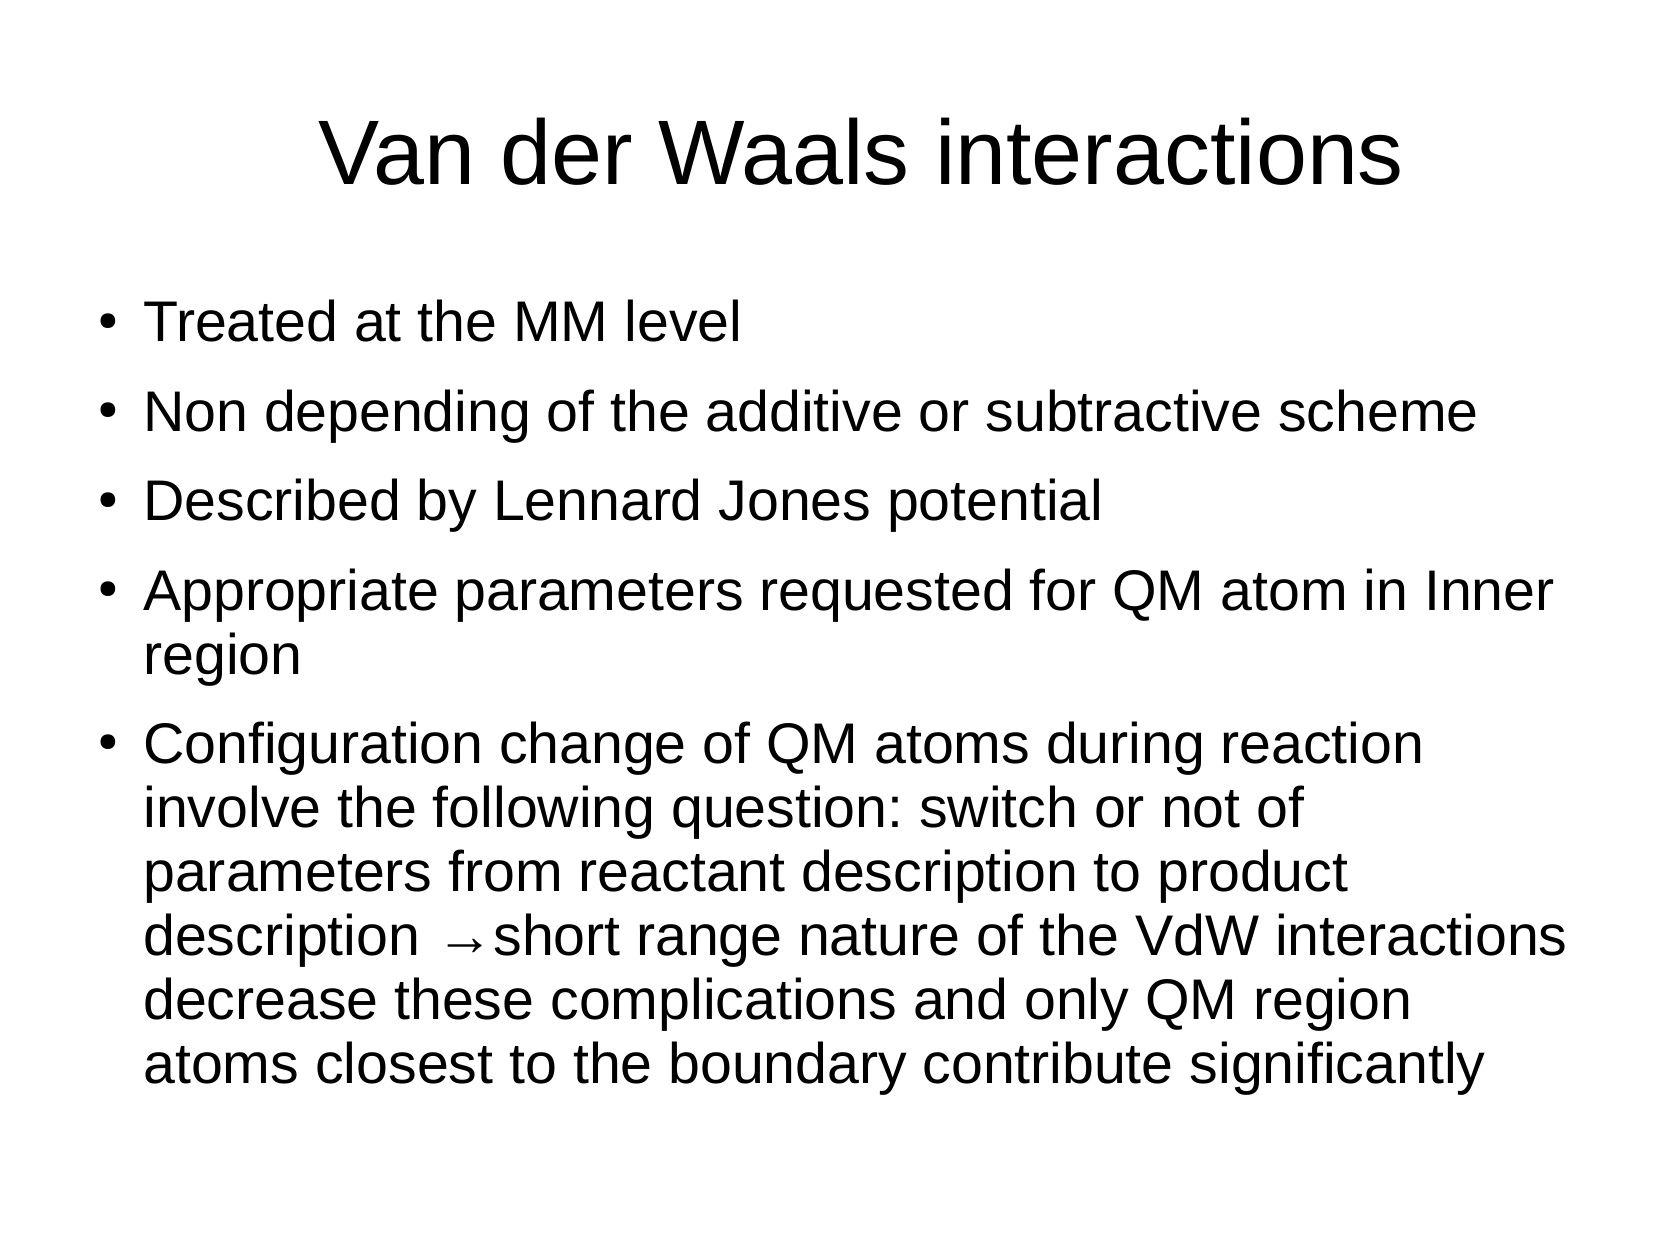

# Van der Waals interactions
Treated at the MM level
Non depending of the additive or subtractive scheme
Described by Lennard Jones potential
Appropriate parameters requested for QM atom in Inner region
Configuration change of QM atoms during reaction involve the following question: switch or not of parameters from reactant description to product description →short range nature of the VdW interactions decrease these complications and only QM region atoms closest to the boundary contribute significantly